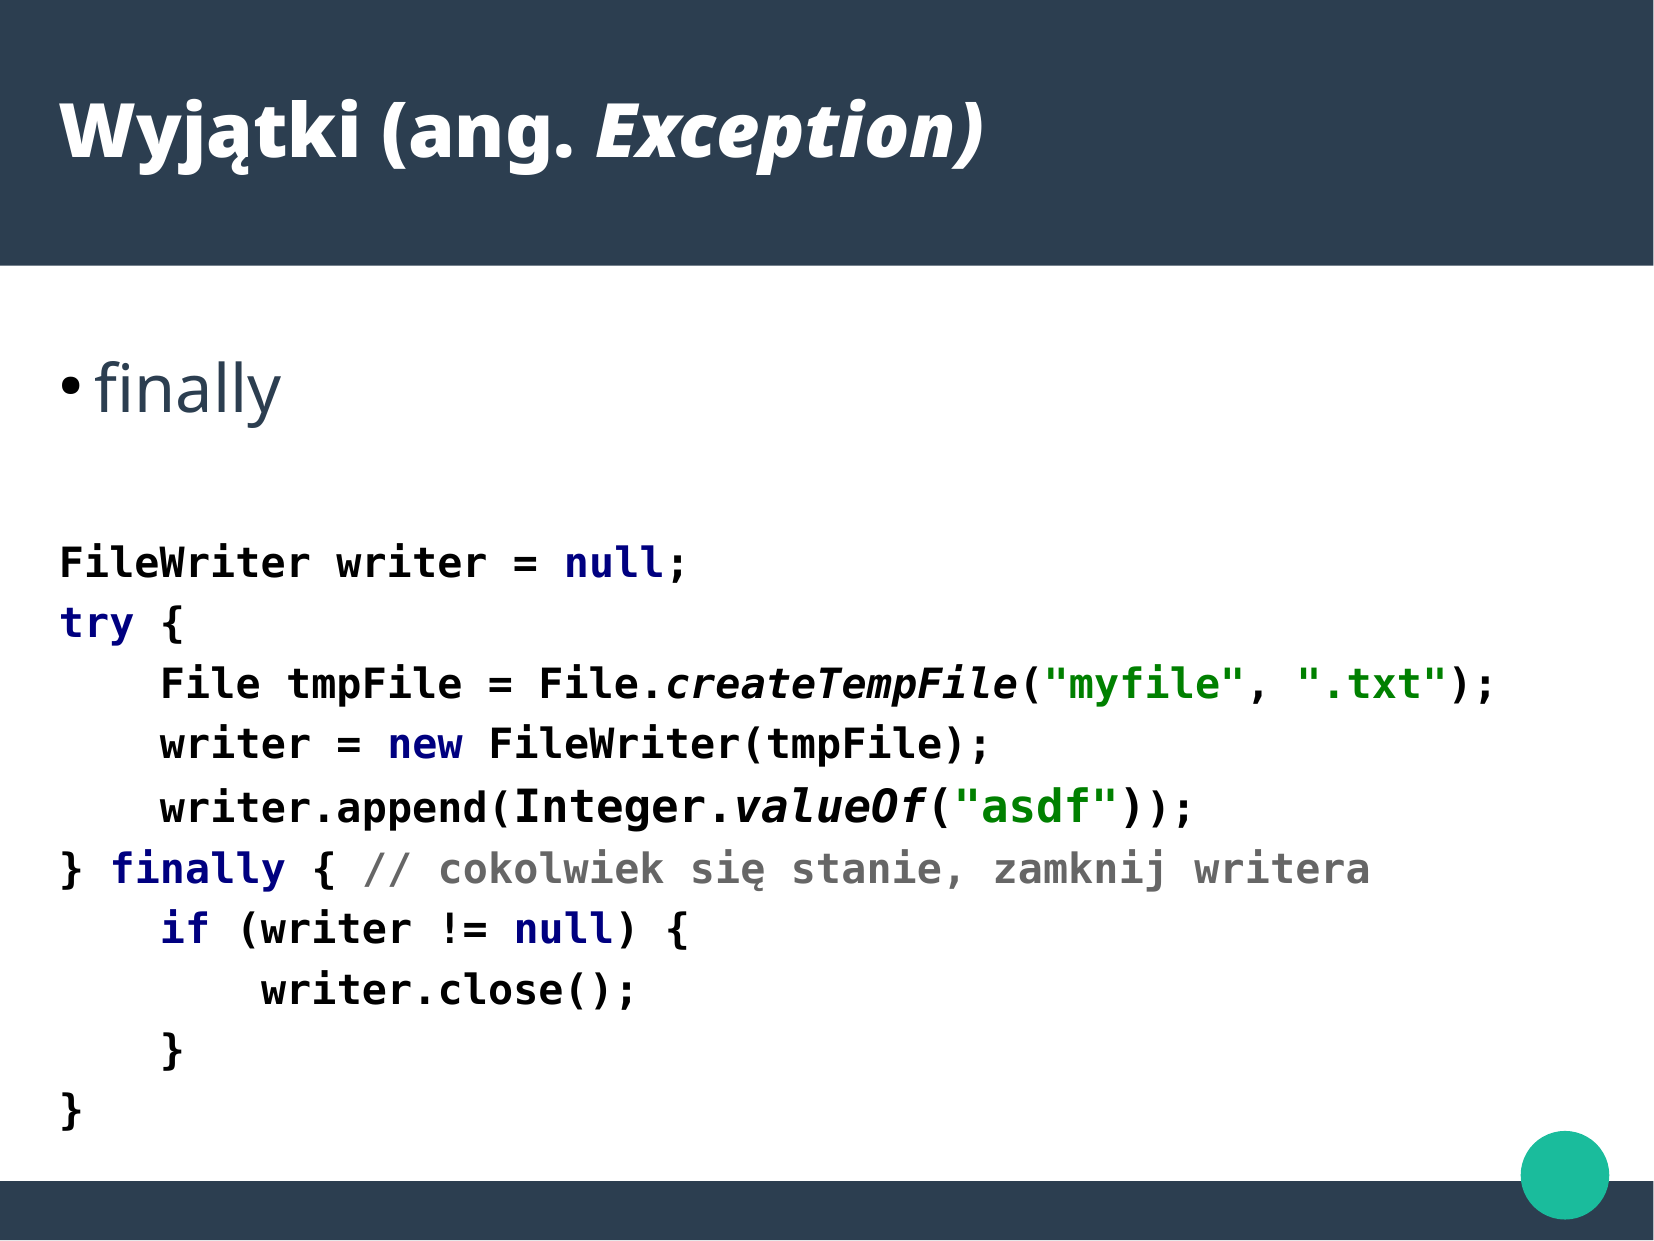

# Wyjątki (ang. Exception)
finally
FileWriter writer = null;
try {
 File tmpFile = File.createTempFile("myfile", ".txt");
 writer = new FileWriter(tmpFile);
 writer.append(Integer.valueOf("asdf"));
} finally { // cokolwiek się stanie, zamknij writera
 if (writer != null) {
 writer.close();
 }
}